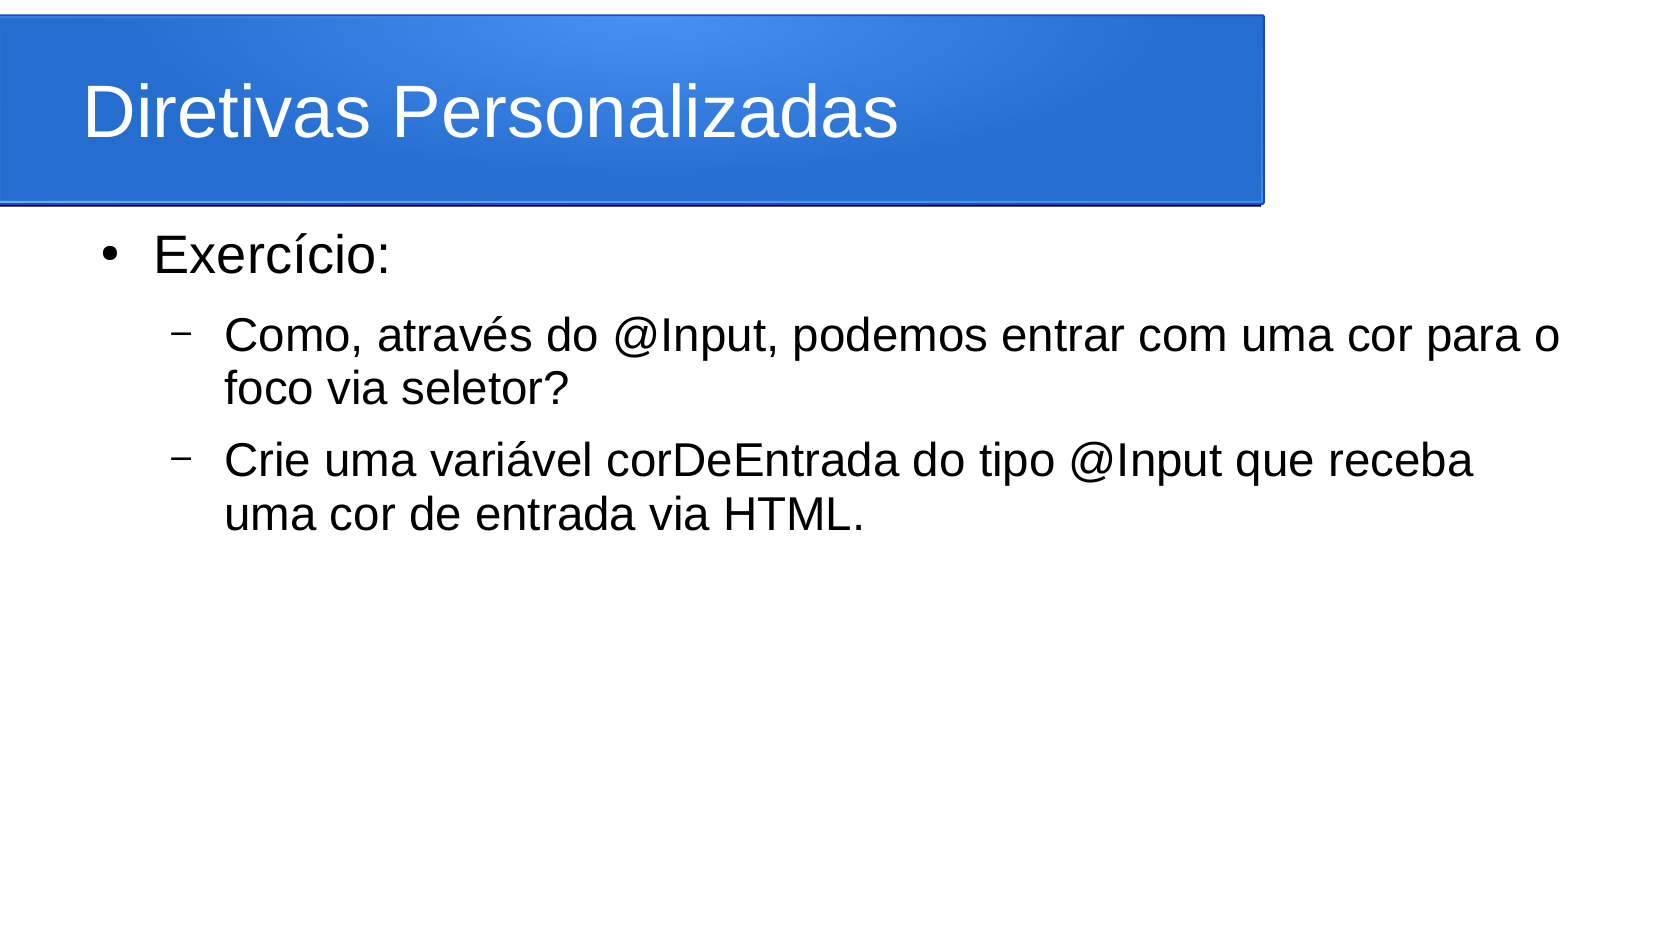

# Diretivas Personalizadas
Exercício:
Como, através do @Input, podemos entrar com uma cor para o foco via seletor?
Crie uma variável corDeEntrada do tipo @Input que receba uma cor de entrada via HTML.